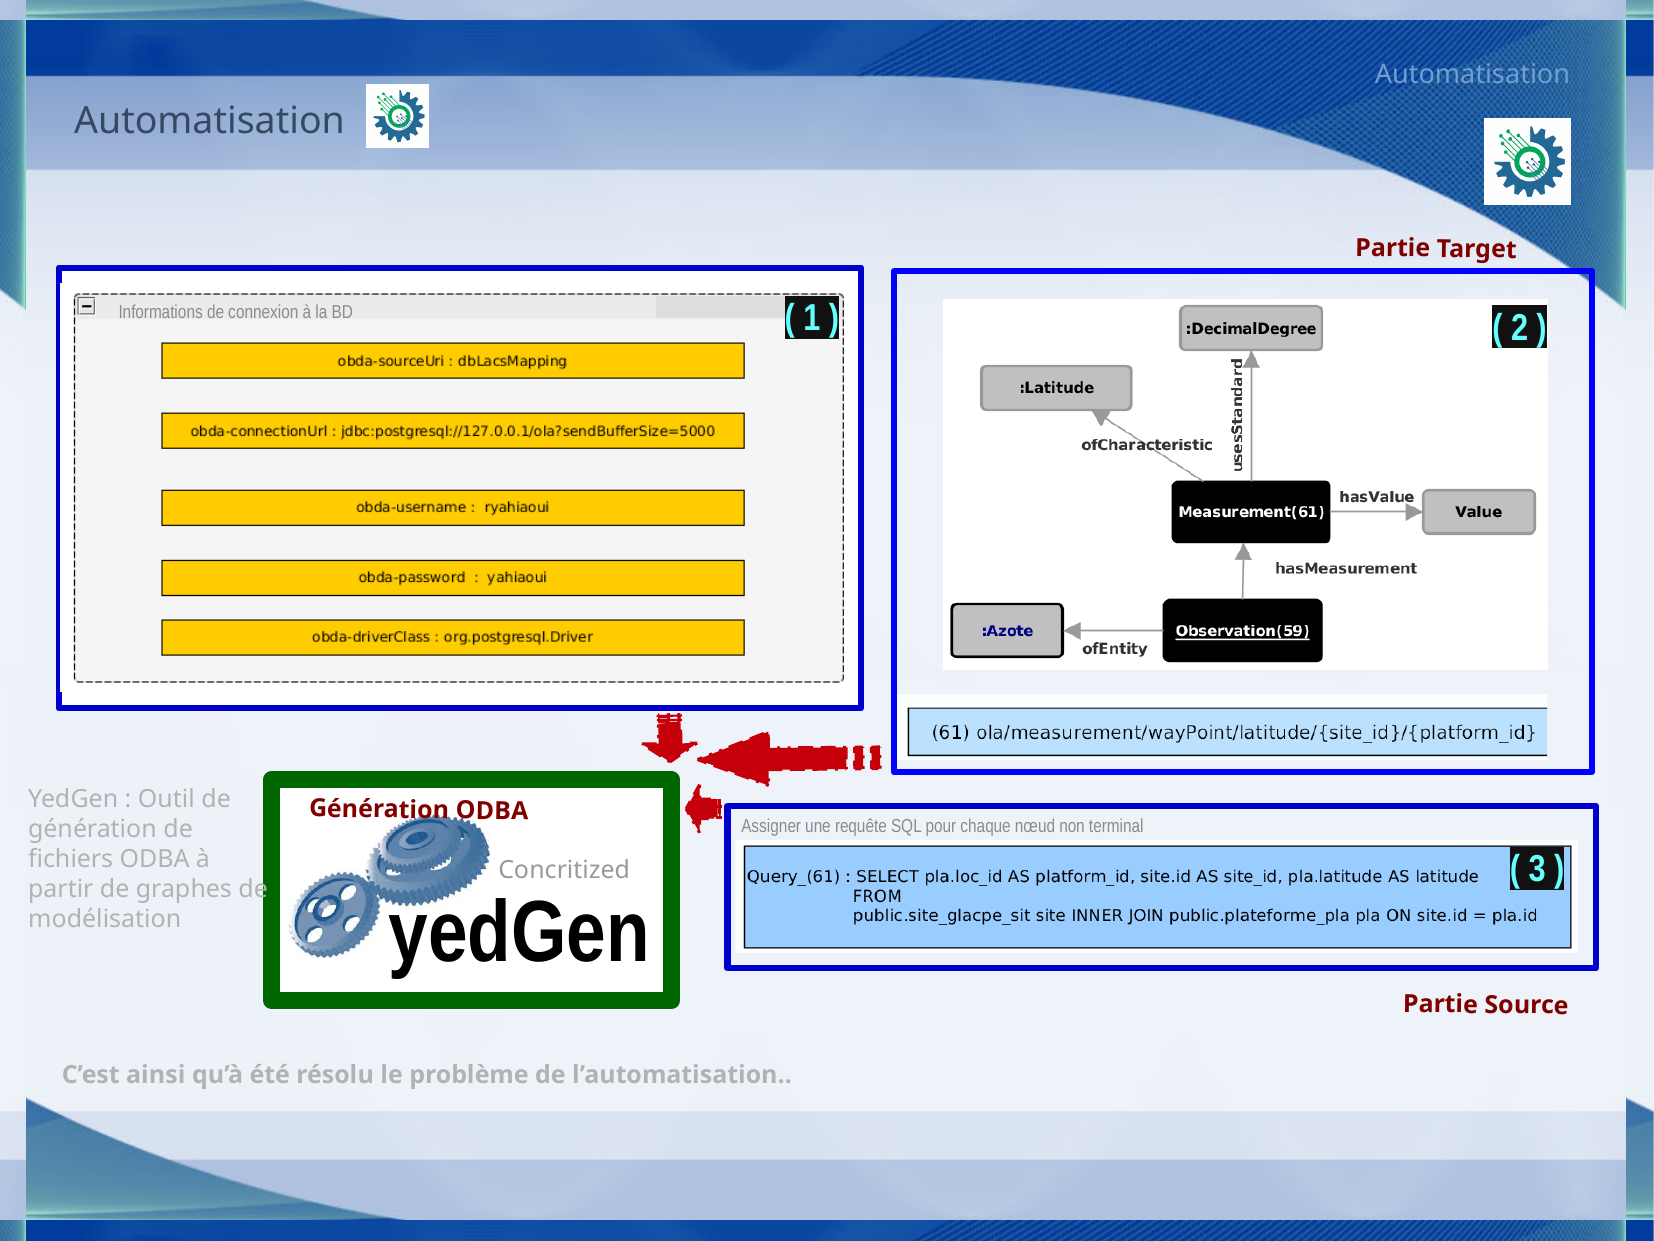

Automatisation
# Automatisation
Partie Target
Informations de connexion à la BD
( 1 )
( 2 )
YedGen : Outil de génération de fichiers ODBA à partir de graphes de modélisation
Génération ODBA
Assigner une requête SQL pour chaque nœud non terminal
( 3 )
Concritized
yedGen
Partie Source
C’est ainsi qu’à été résolu le problème de l’automatisation..